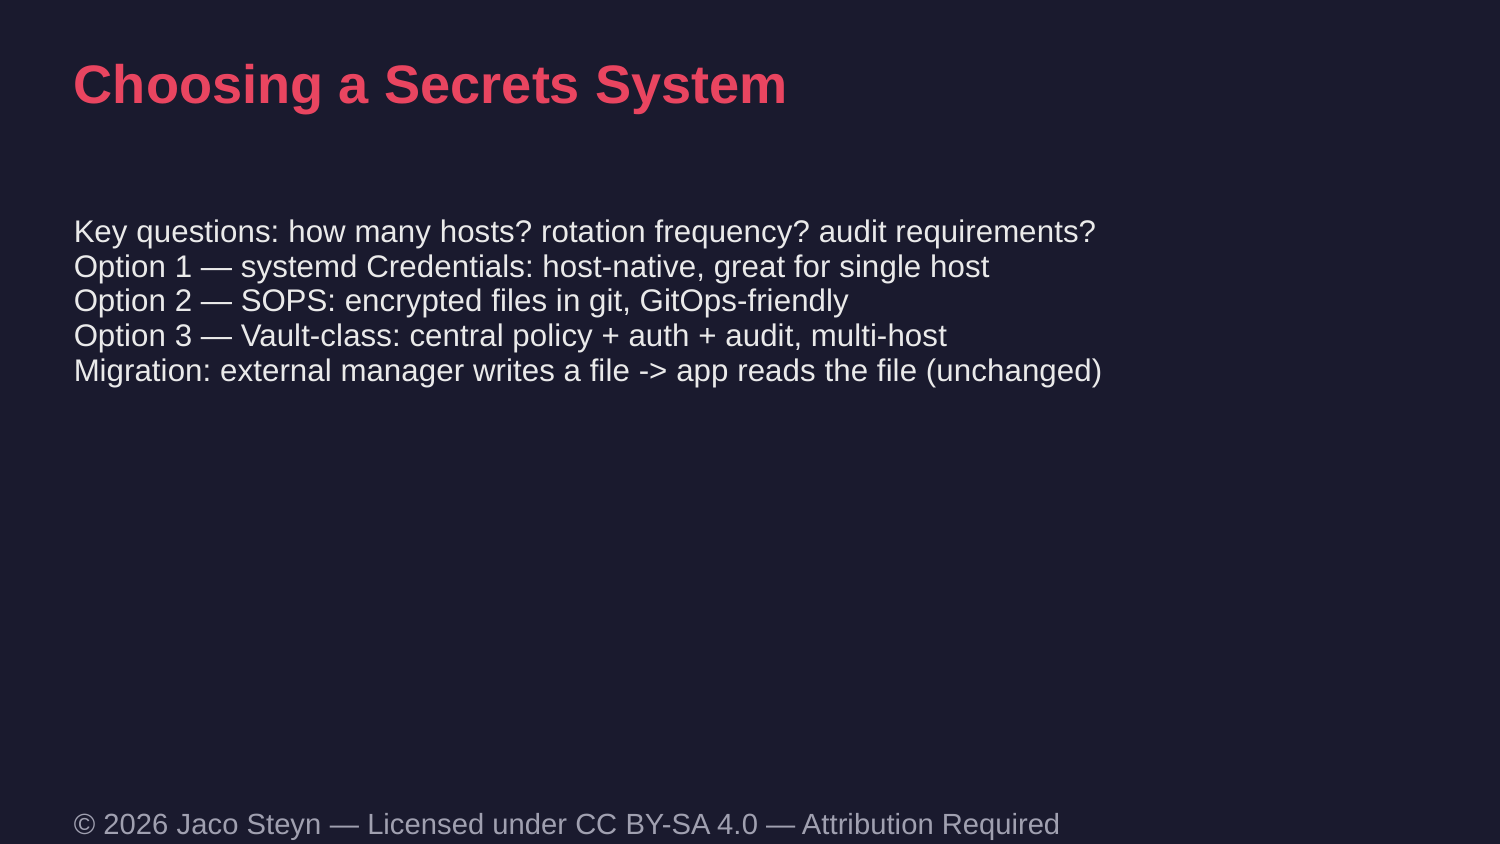

Choosing a Secrets System
Key questions: how many hosts? rotation frequency? audit requirements?
Option 1 — systemd Credentials: host-native, great for single host
Option 2 — SOPS: encrypted files in git, GitOps-friendly
Option 3 — Vault-class: central policy + auth + audit, multi-host
Migration: external manager writes a file -> app reads the file (unchanged)
© 2026 Jaco Steyn — Licensed under CC BY-SA 4.0 — Attribution Required